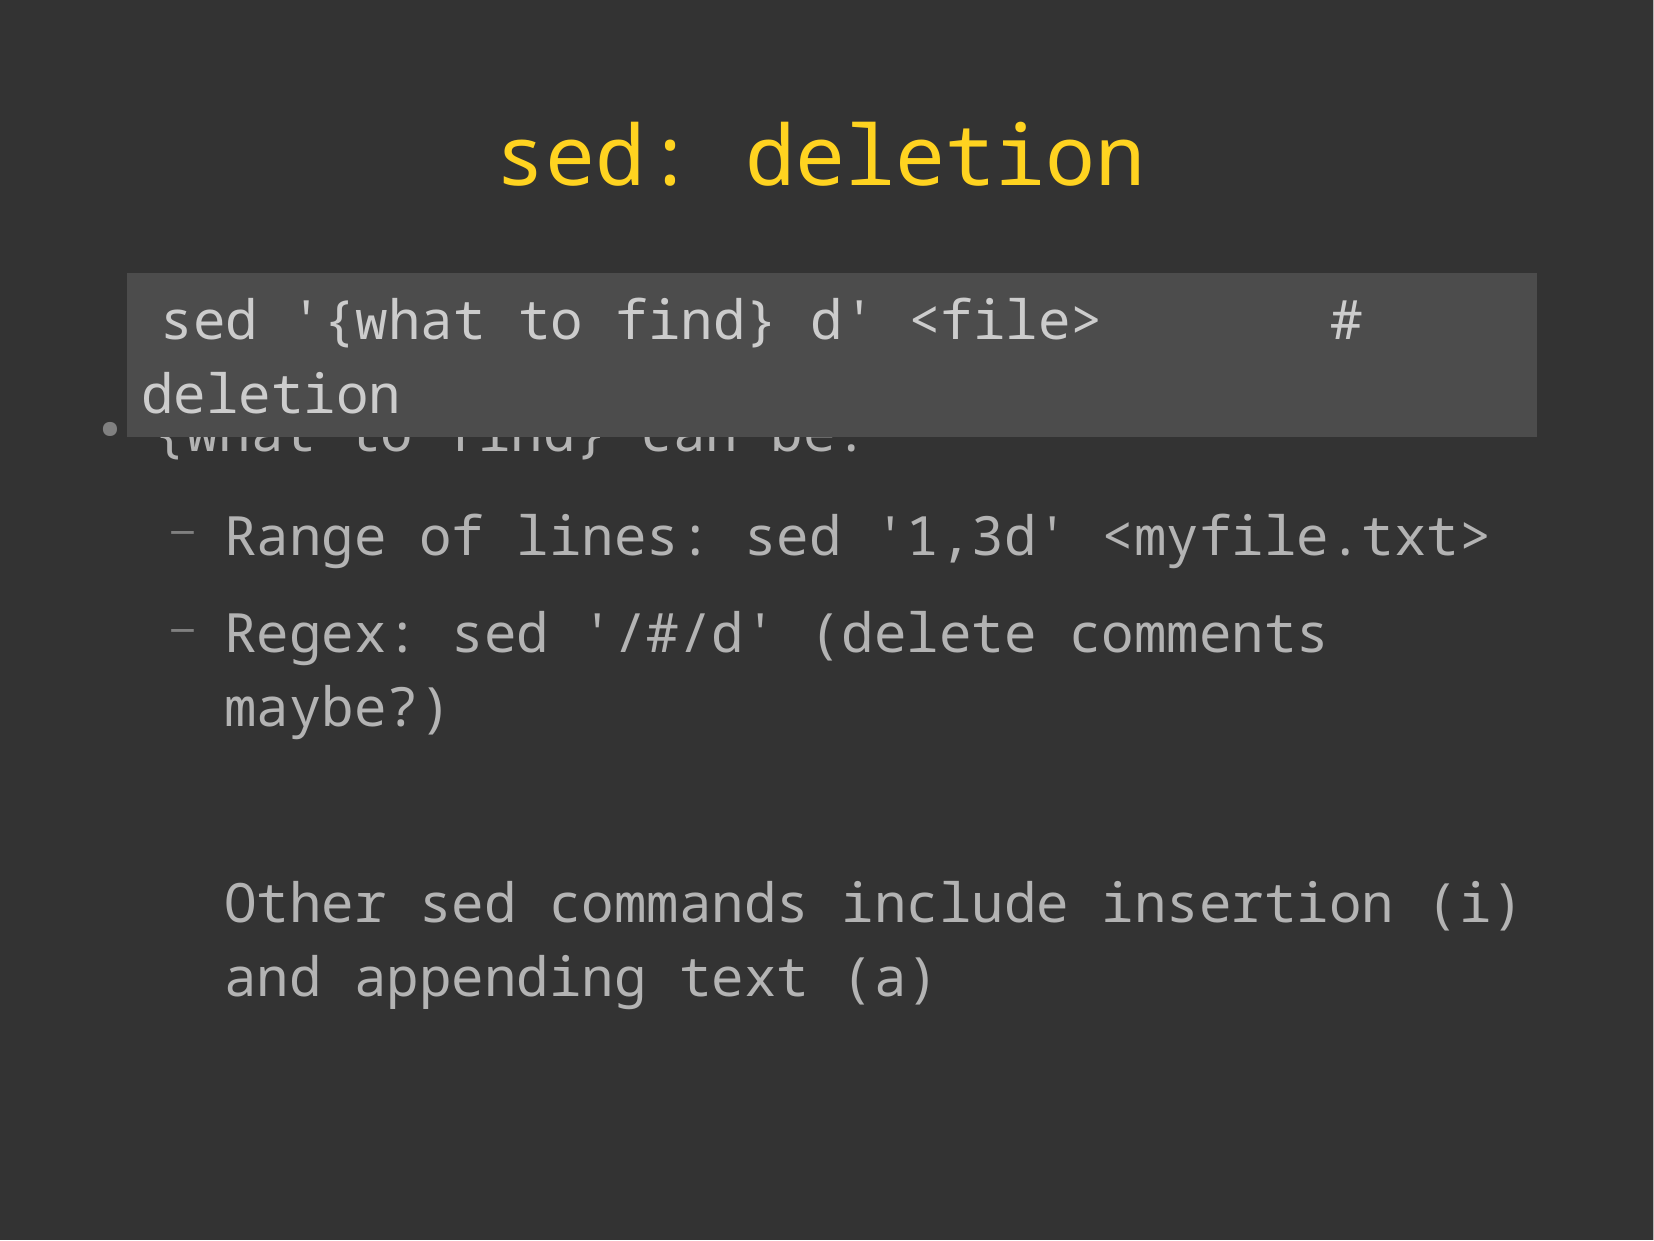

# sed: deletion
| sed [OPTIONS] 'COMMAND' [FILE...] |
| --- |
| sed [OPTIONS] 'COMMAND' [FILE...] |
| --- |
| sed '{what to find} d' <file> # deletion |
| --- |
{what to find} can be:
Range of lines: sed '1,3d' <myfile.txt>
Regex: sed '/#/d' (delete comments maybe?)
Other sed commands include insertion (i) and appending text (a)